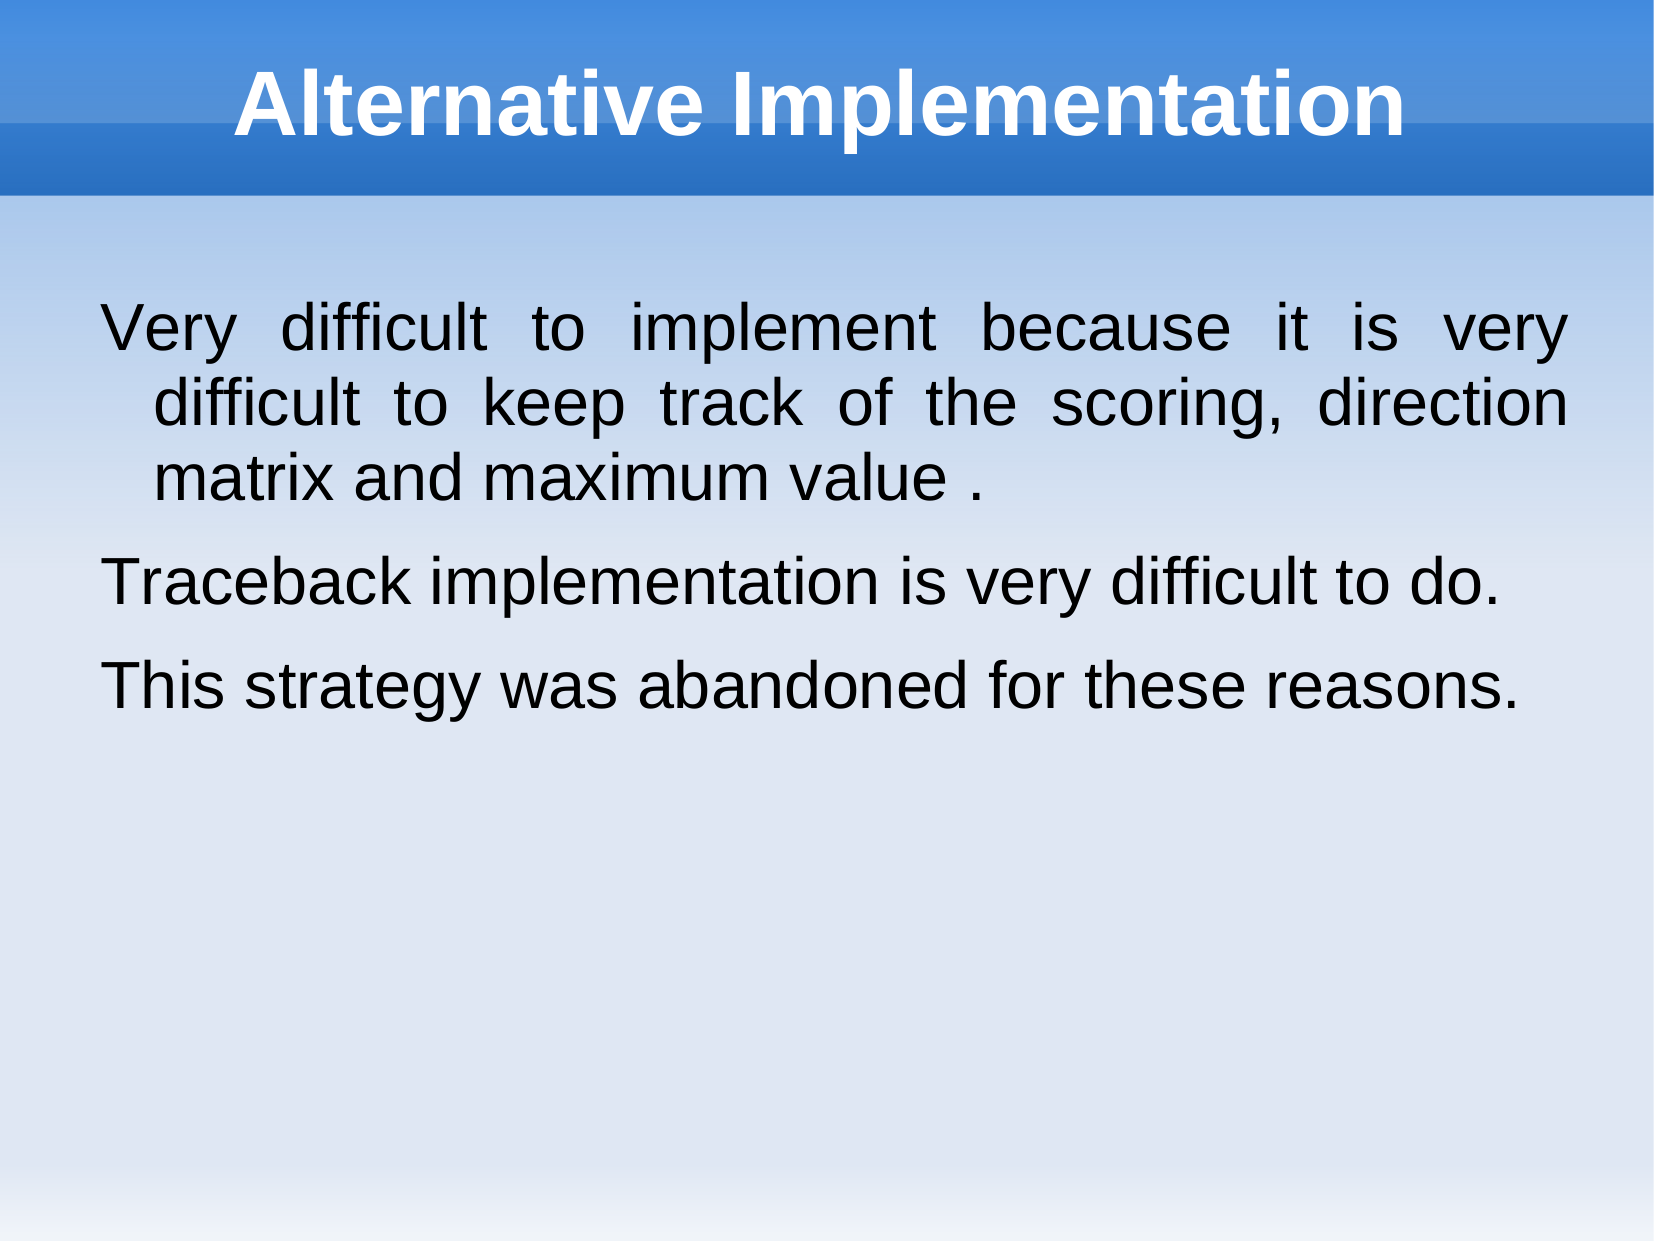

# Alternative Implementation
Very difficult to implement because it is very difficult to keep track of the scoring, direction matrix and maximum value .
Traceback implementation is very difficult to do.
This strategy was abandoned for these reasons.